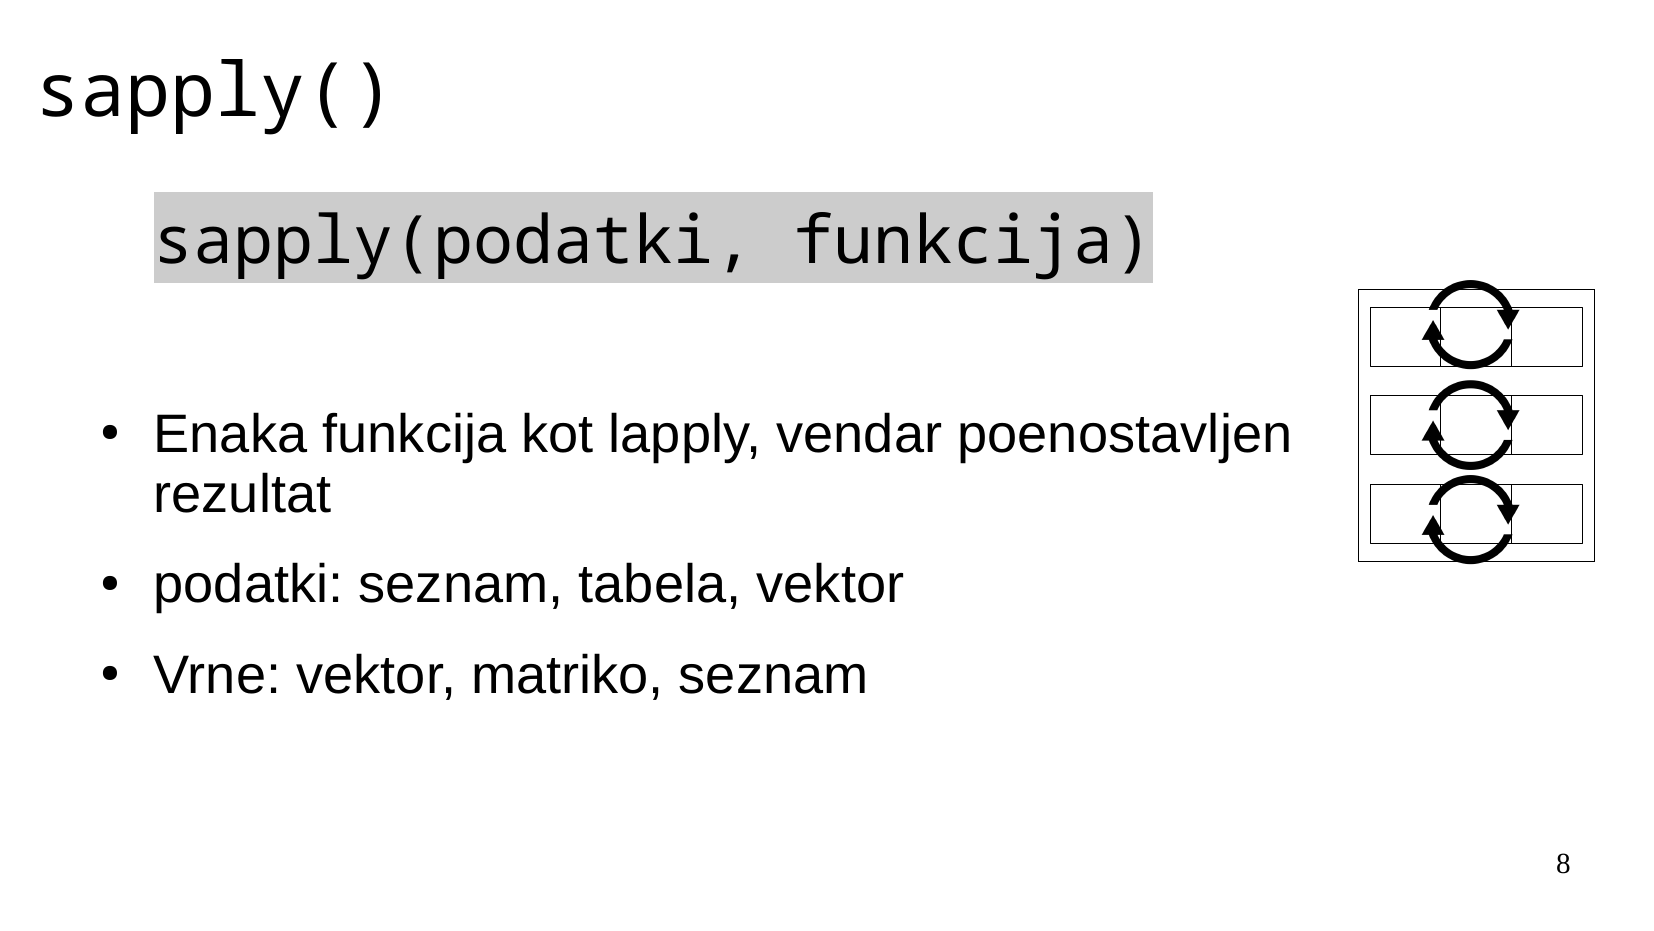

# sapply()
sapply(podatki, funkcija)
Enaka funkcija kot lapply, vendar poenostavljen rezultat
podatki: seznam, tabela, vektor
Vrne: vektor, matriko, seznam
8